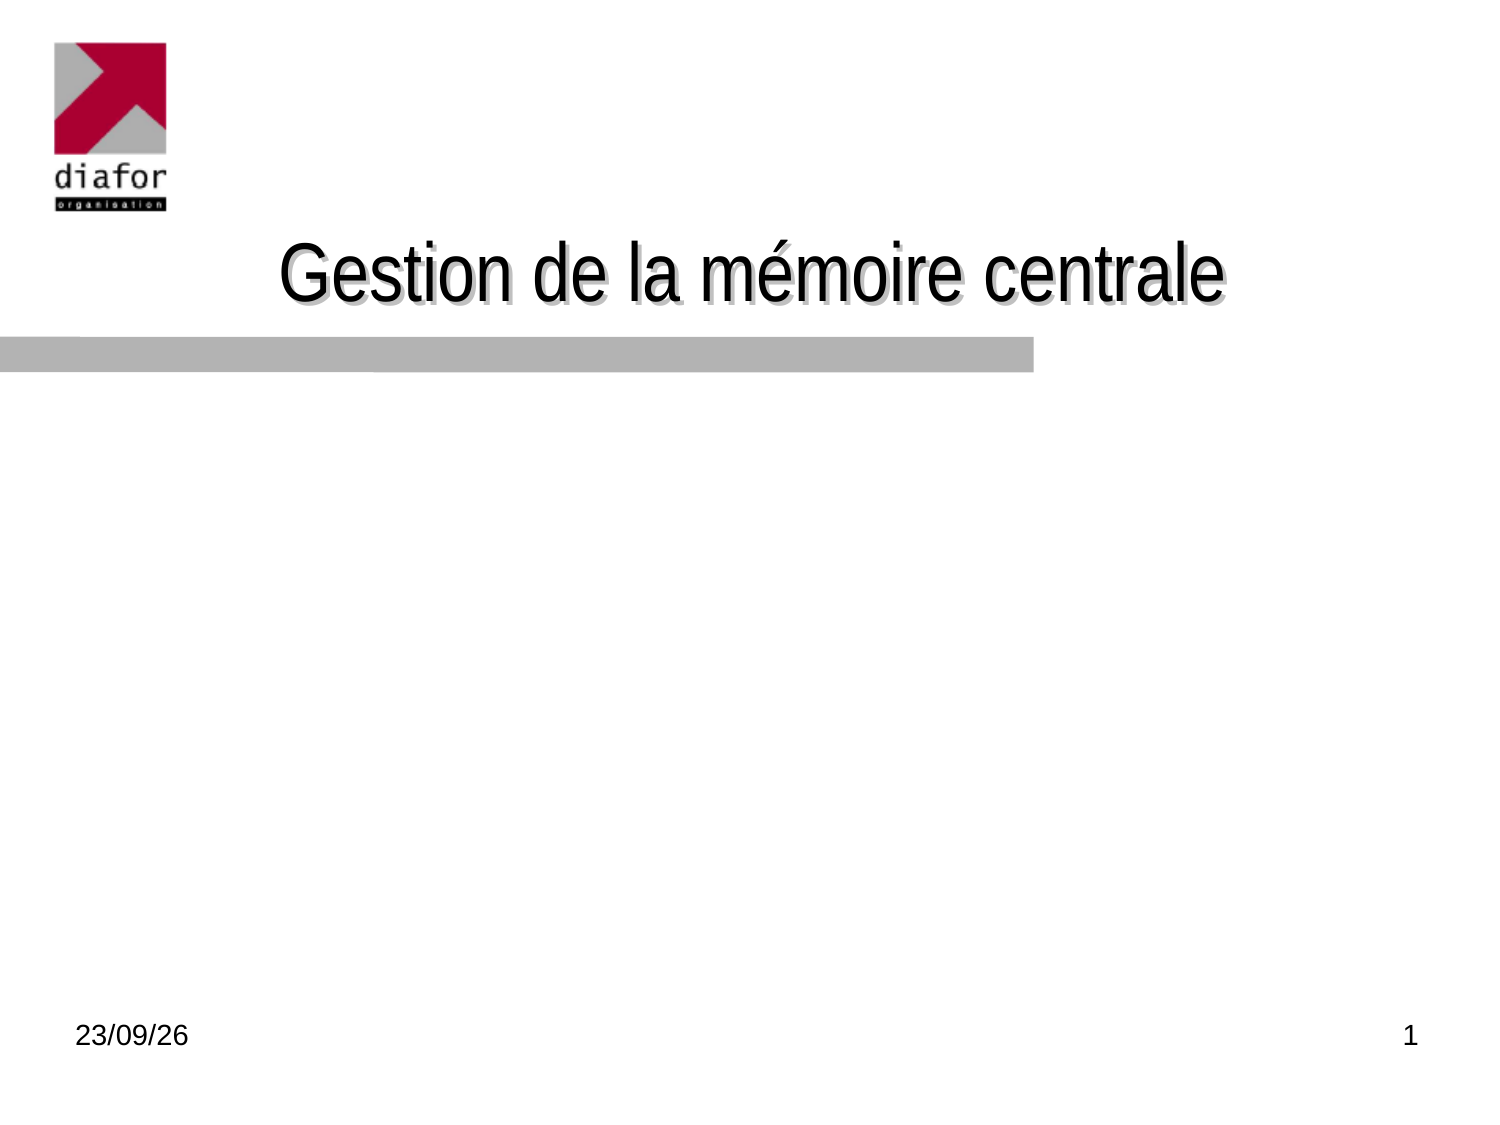

# Gestion de la mémoire centrale
1